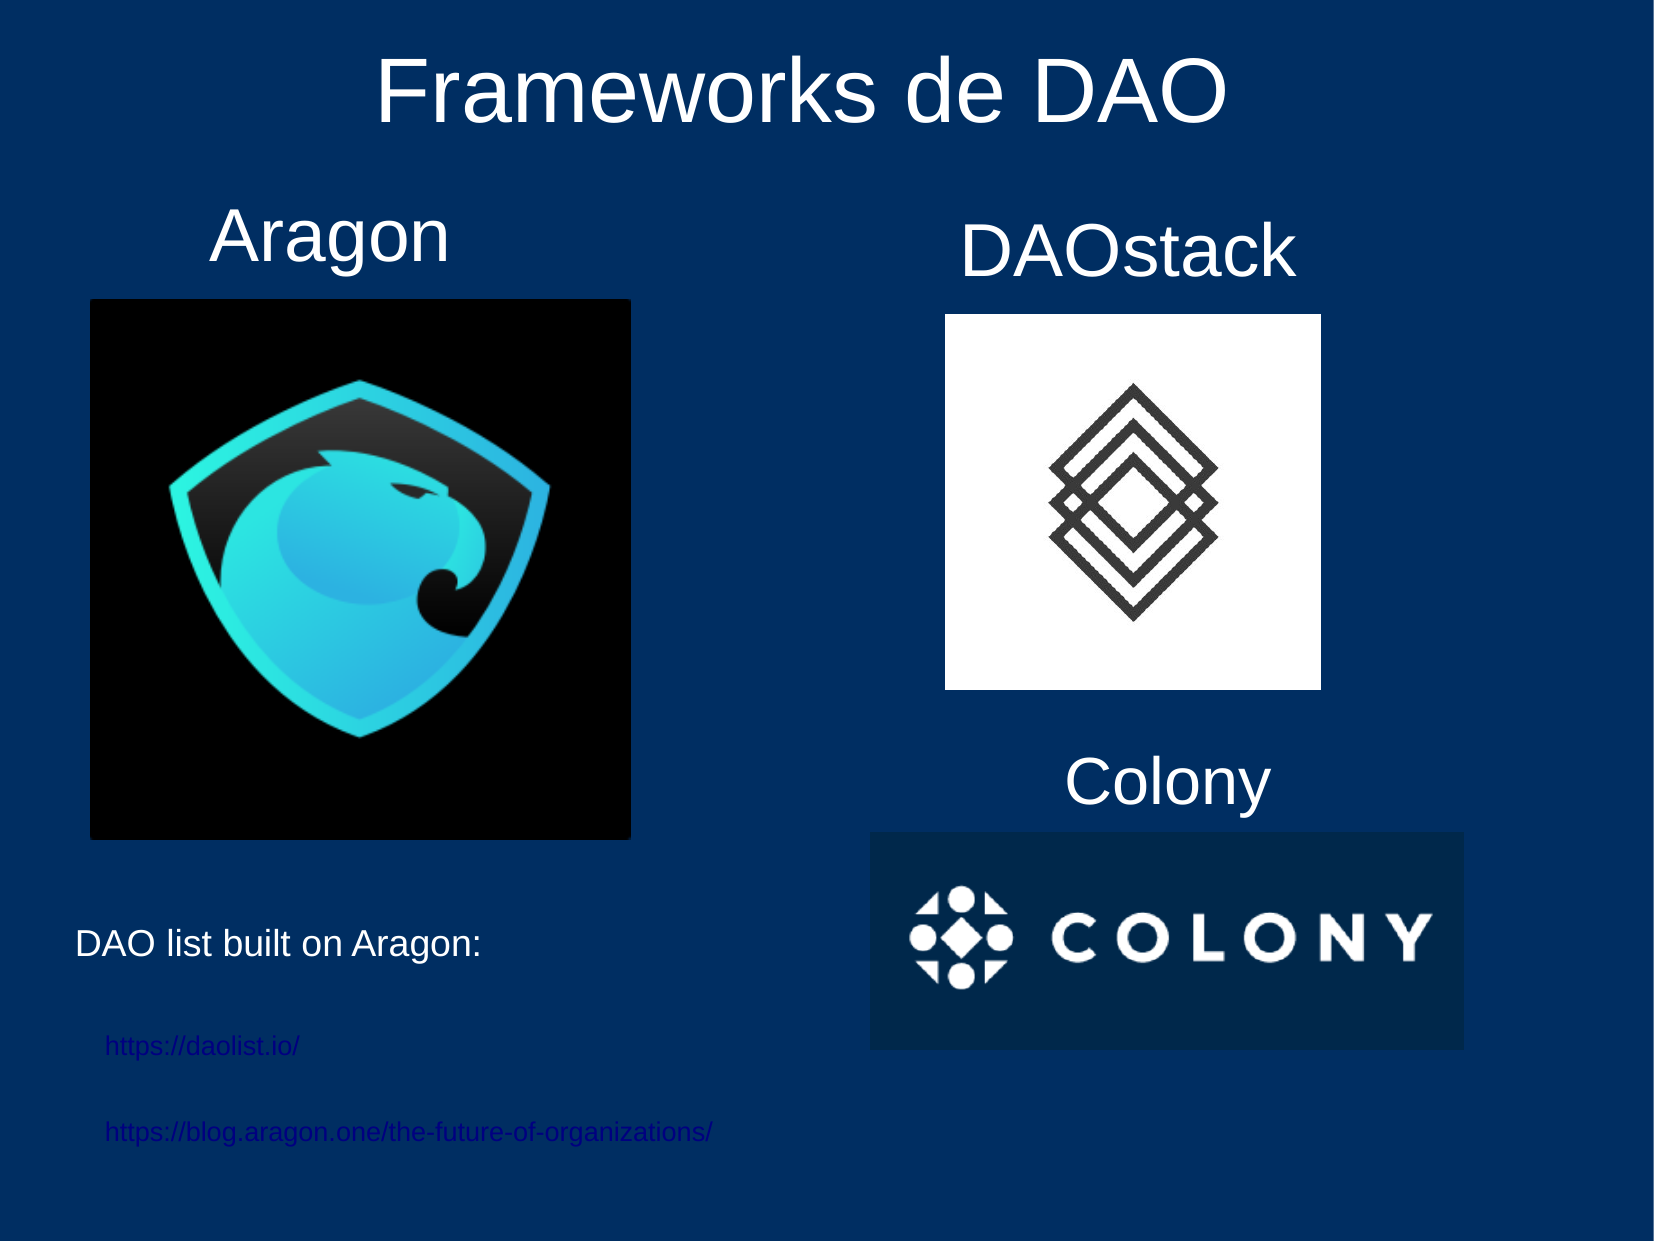

Frameworks de DAO
Aragon
DAOstack
Colony
DAO list built on Aragon:
https://daolist.io/
https://blog.aragon.one/the-future-of-organizations/